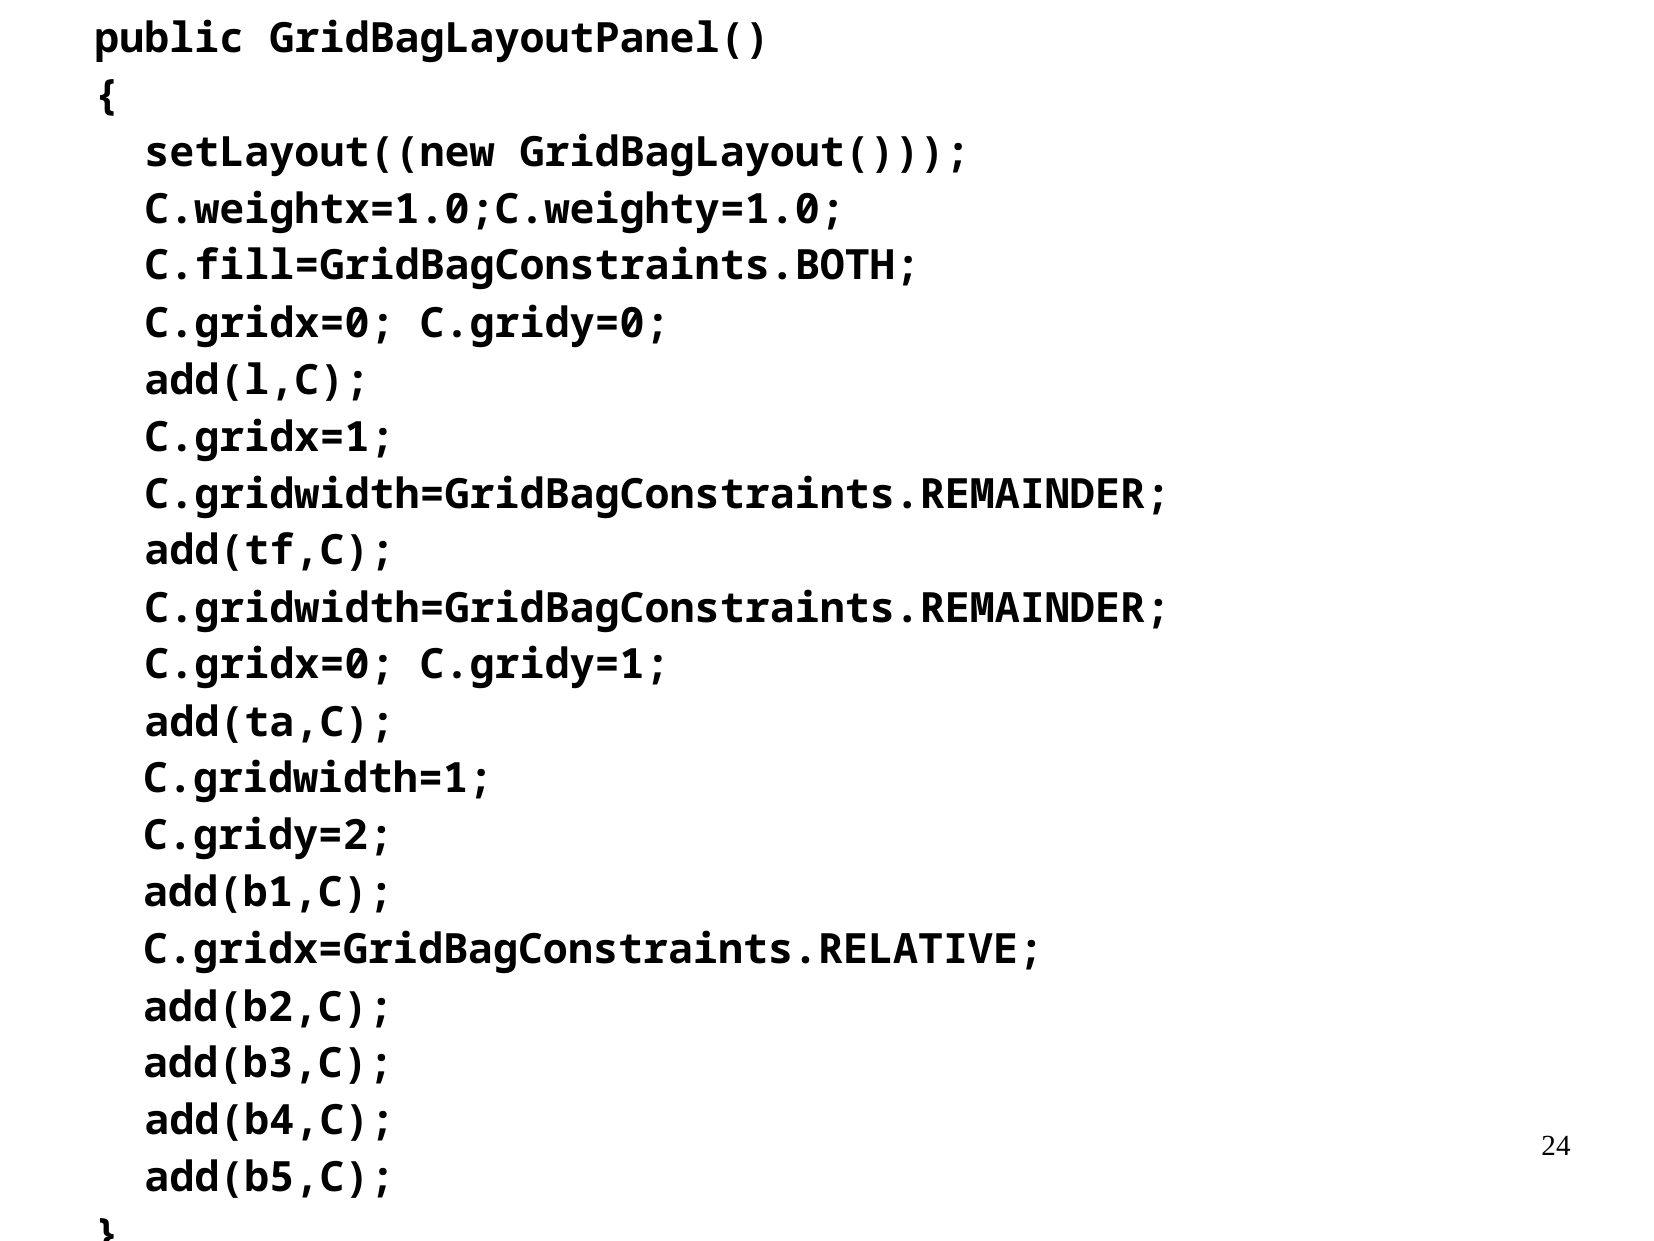

public GridBagLayoutPanel()
 {
 setLayout((new GridBagLayout()));
 C.weightx=1.0;C.weighty=1.0;
 C.fill=GridBagConstraints.BOTH;
 C.gridx=0; C.gridy=0;
 add(l,C);
 C.gridx=1;
 C.gridwidth=GridBagConstraints.REMAINDER;
 add(tf,C);
 C.gridwidth=GridBagConstraints.REMAINDER;
 C.gridx=0; C.gridy=1;
 add(ta,C);
	 C.gridwidth=1;
 	 C.gridy=2;
	 add(b1,C);
	 C.gridx=GridBagConstraints.RELATIVE;
	 add(b2,C);
	 add(b3,C);
 add(b4,C);
 add(b5,C);
 }
24